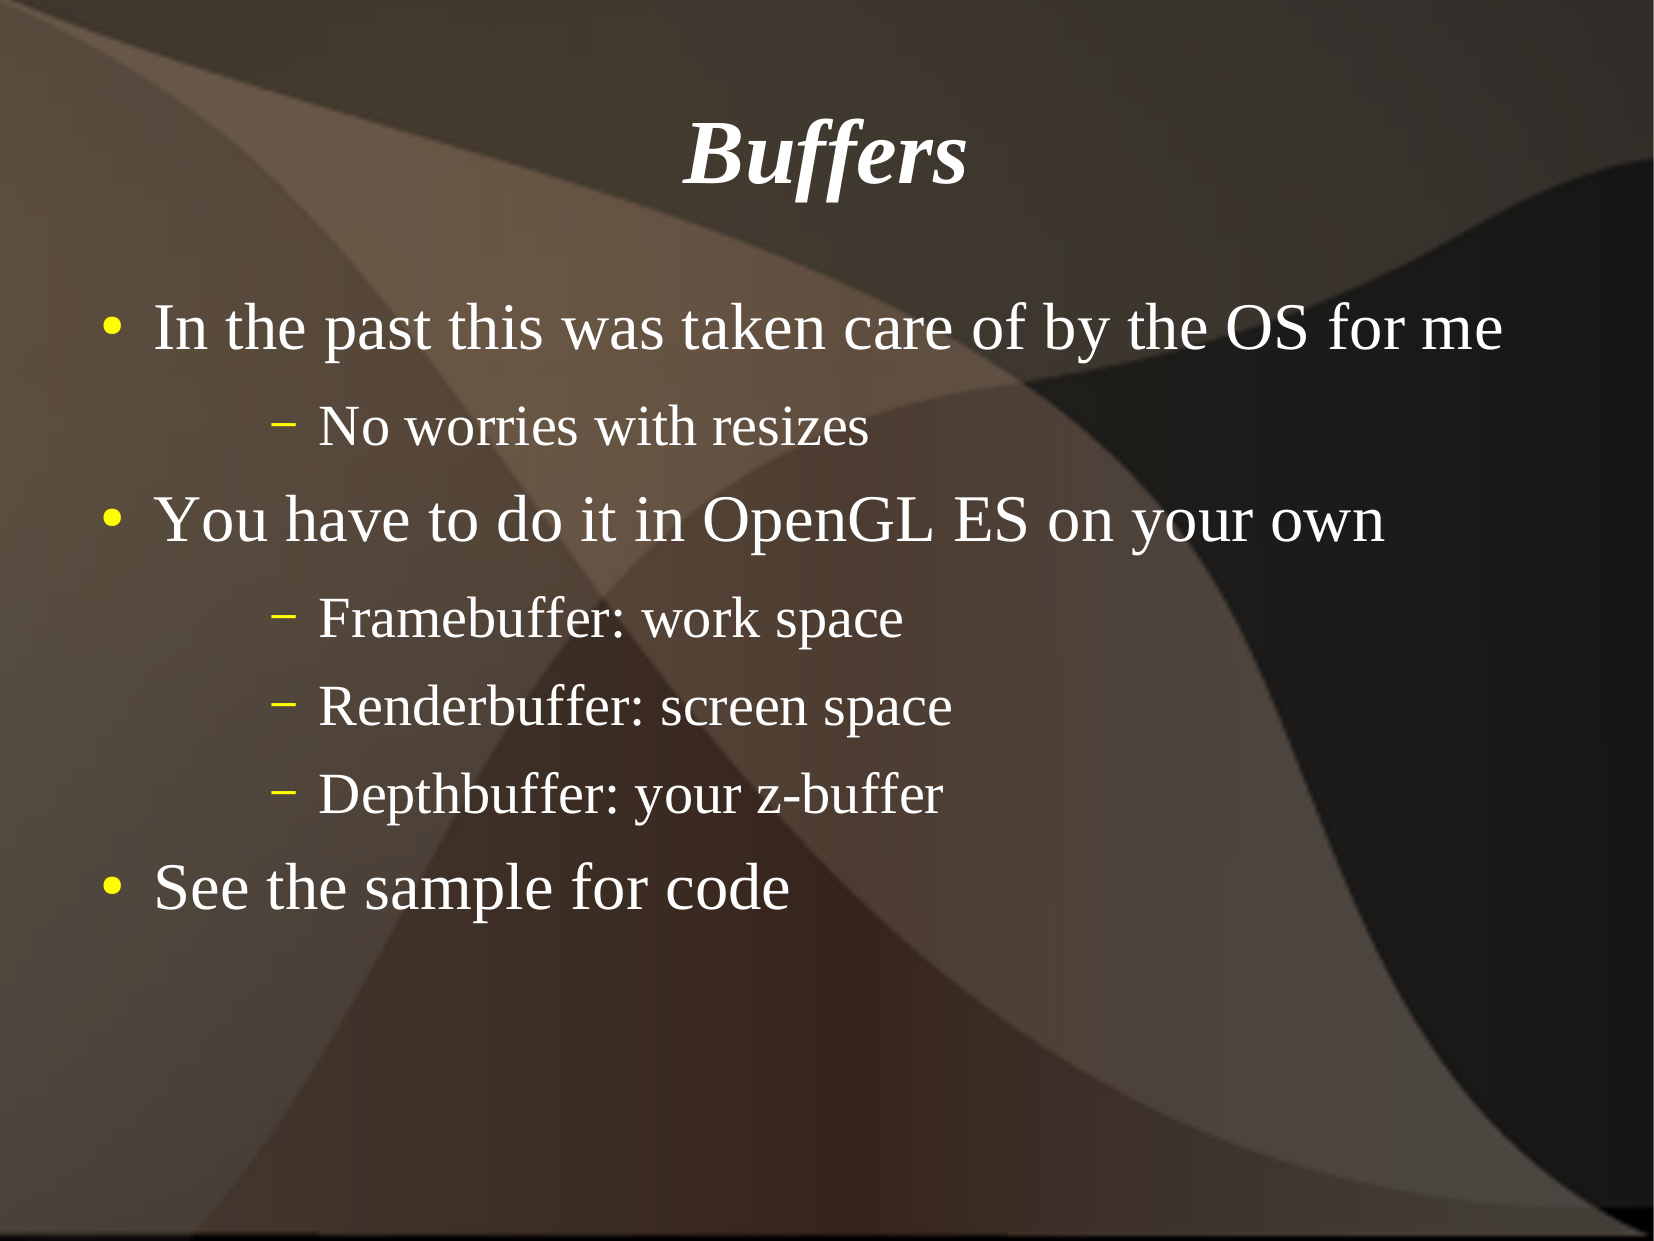

# Buffers
In the past this was taken care of by the OS for me
No worries with resizes
You have to do it in OpenGL ES on your own
Framebuffer: work space
Renderbuffer: screen space
Depthbuffer: your z-buffer
See the sample for code